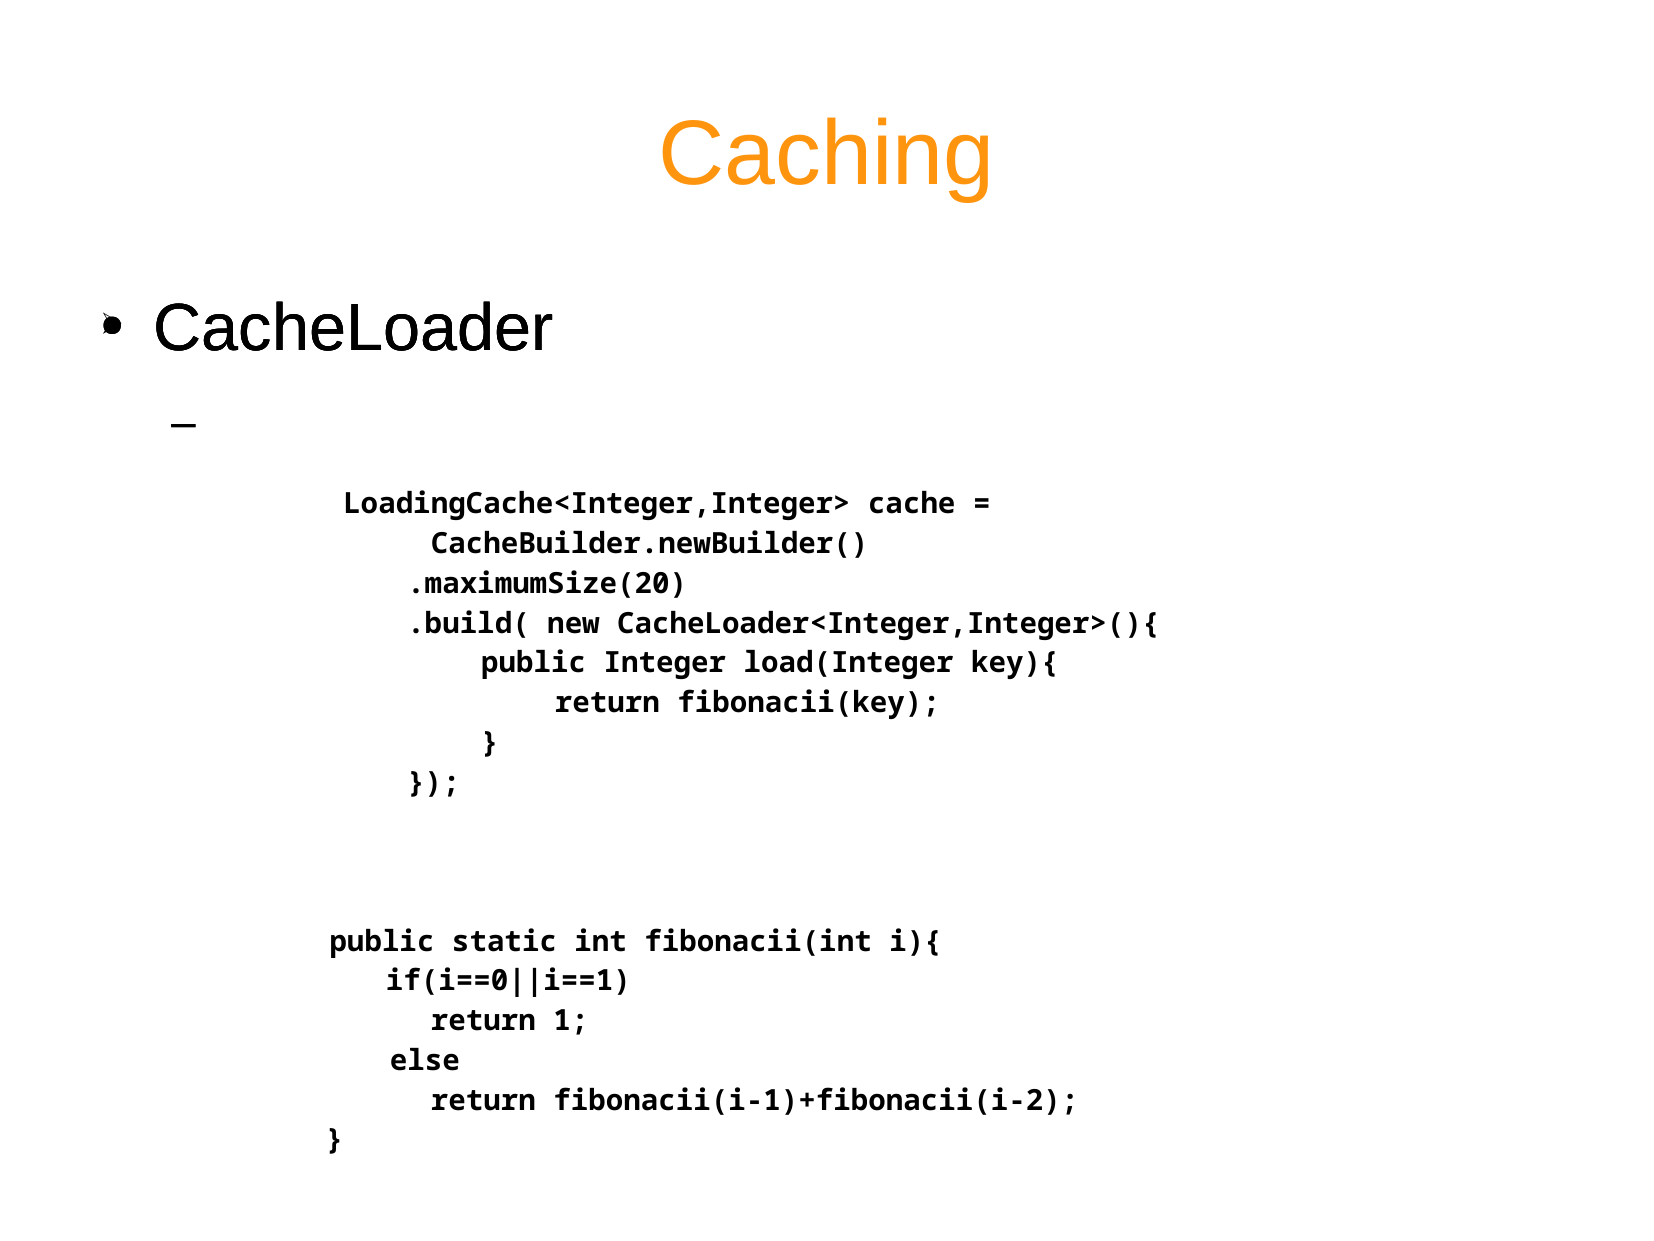

# Caching
CacheLoader
CacheLoader
CacheLoader
 LoadingCache<Integer,Integer> cache = 	 CacheBuilder.newBuilder()
 		 .maximumSize(20)
 		 .build( new CacheLoader<Integer,Integer>(){
 			 public Integer load(Integer key){
 				 return fibonacii(key);
 			 }
 		 });
	 public static int fibonacii(int i){
		 if(i==0||i==1)
 return 1;
 		else
 return fibonacii(i-1)+fibonacii(i-2);
 }